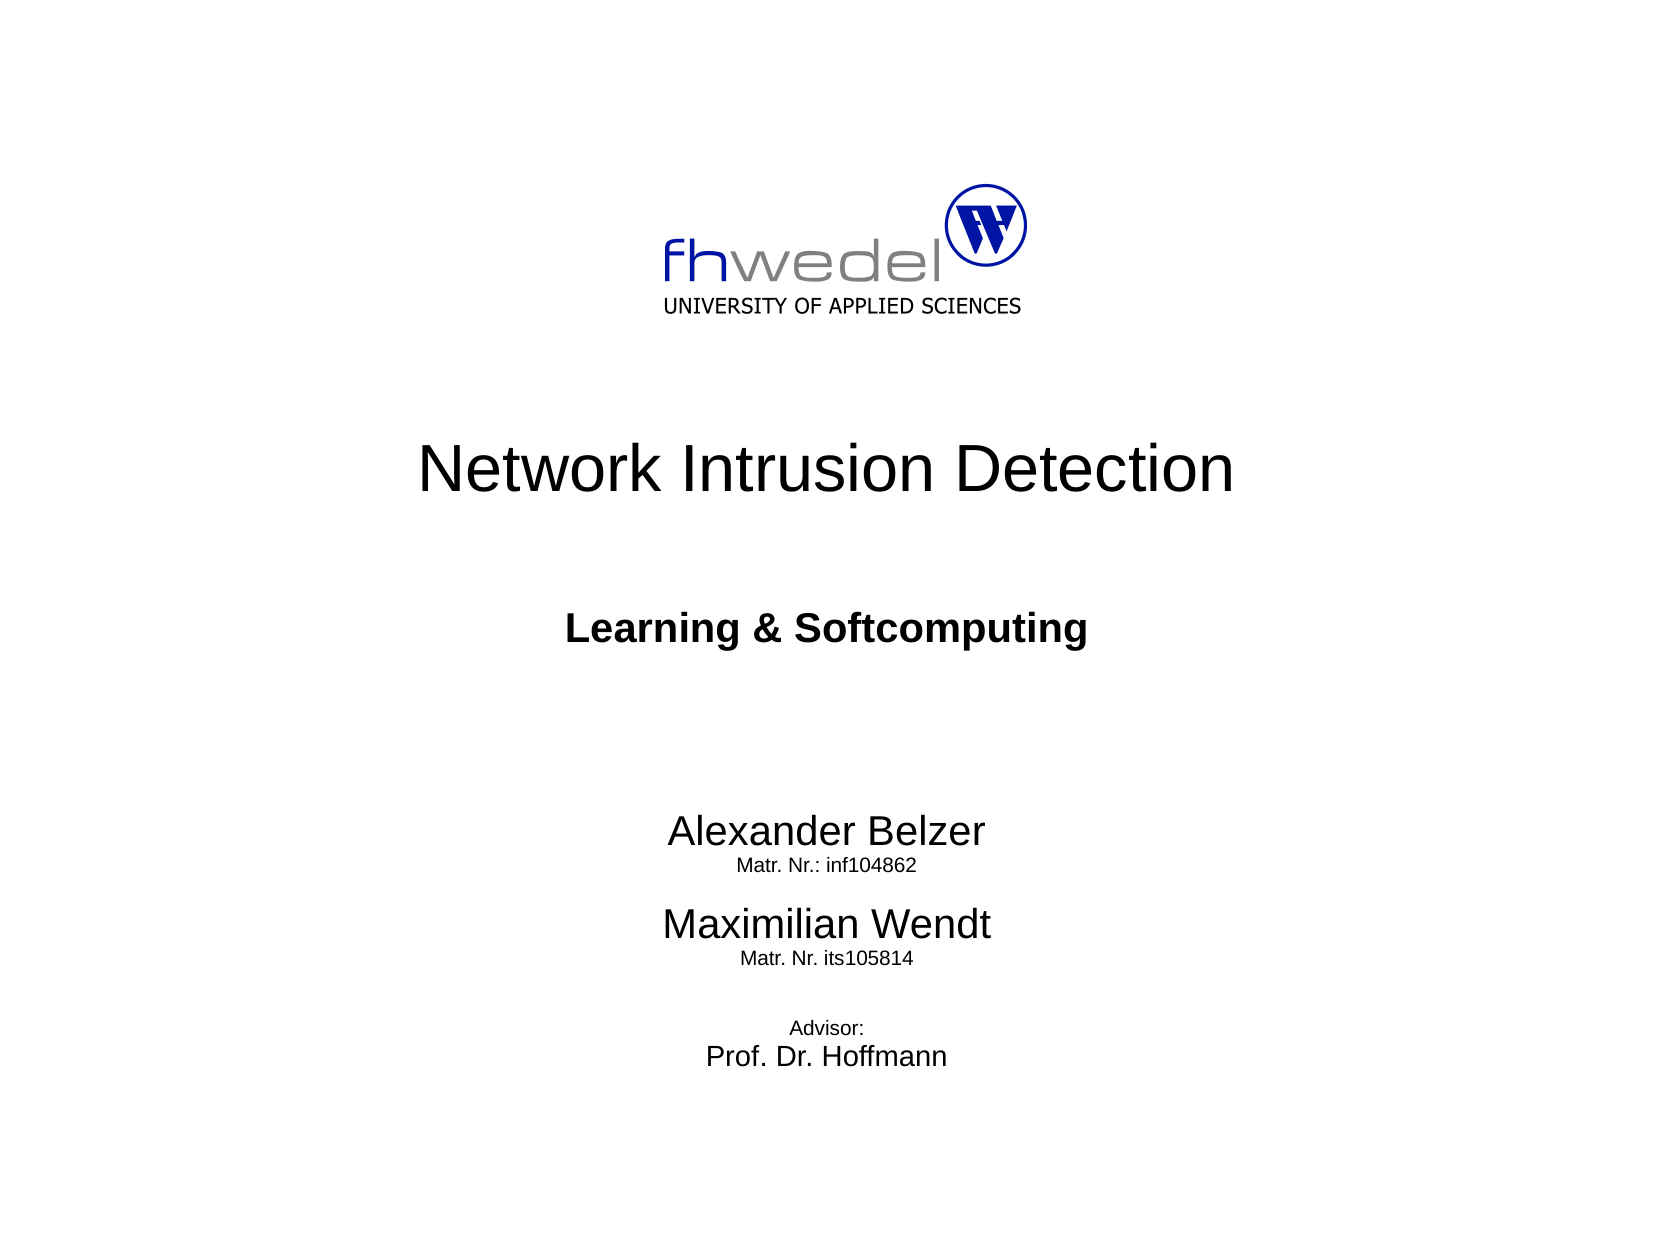

# Network Intrusion Detection
Learning & Softcomputing
Alexander Belzer
Matr. Nr.: inf104862
Maximilian Wendt
Matr. Nr. its105814
Advisor:
Prof. Dr. Hoffmann